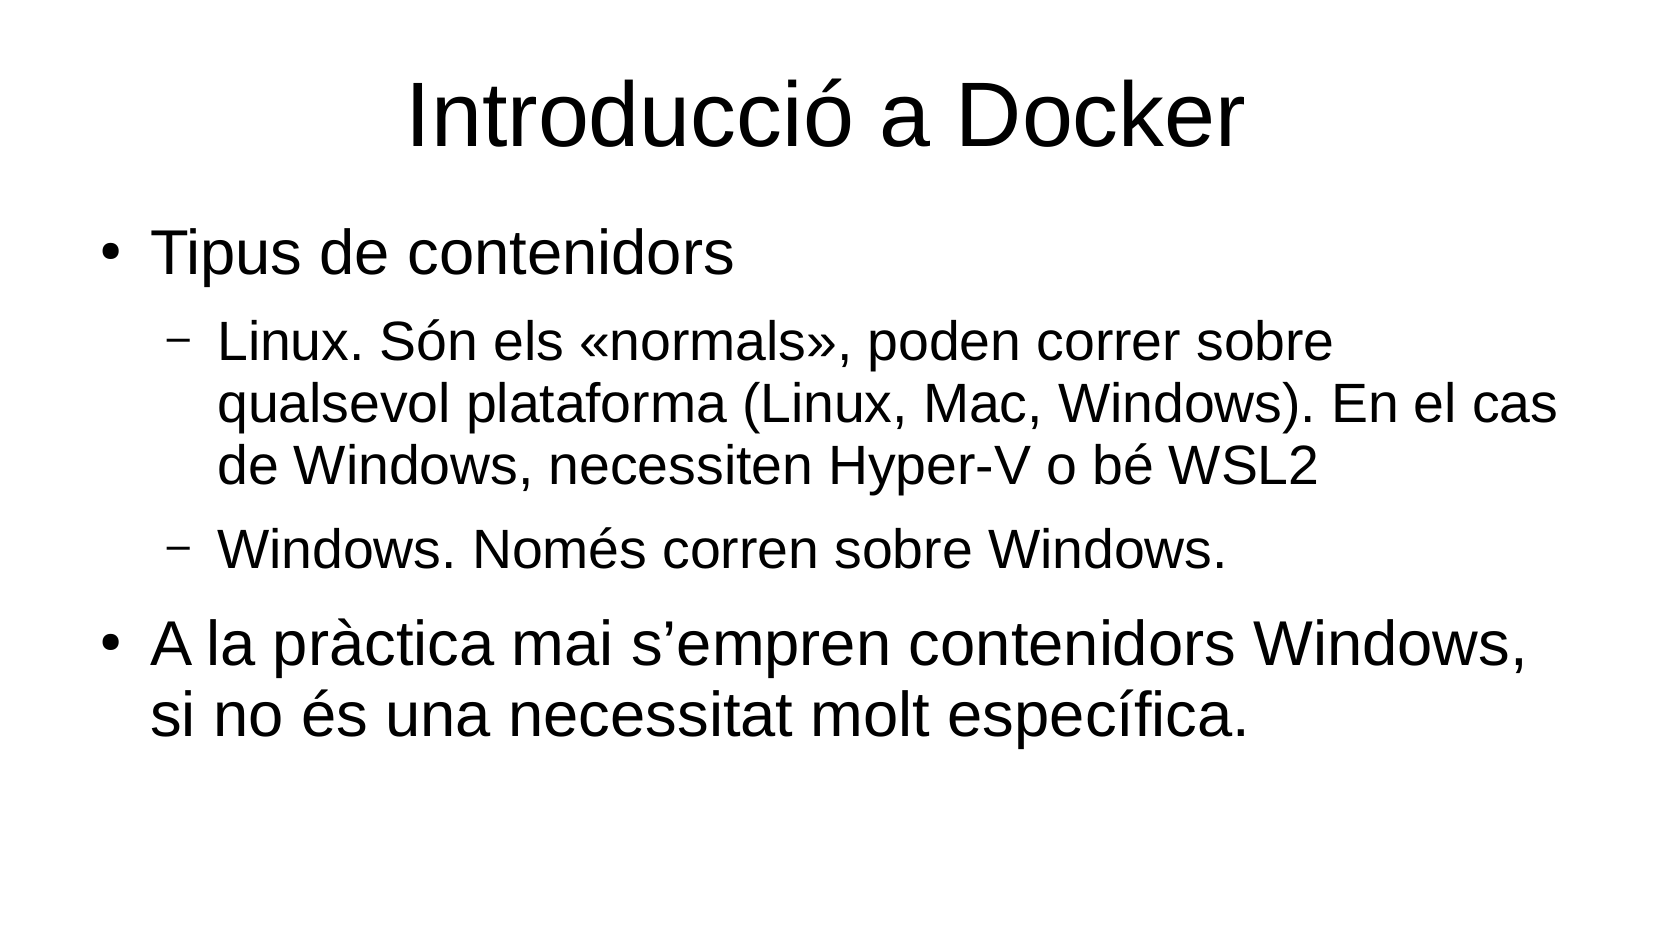

# Introducció a Docker
Tipus de contenidors
Linux. Són els «normals», poden correr sobre qualsevol plataforma (Linux, Mac, Windows). En el cas de Windows, necessiten Hyper-V o bé WSL2
Windows. Només corren sobre Windows.
A la pràctica mai s’empren contenidors Windows, si no és una necessitat molt específica.